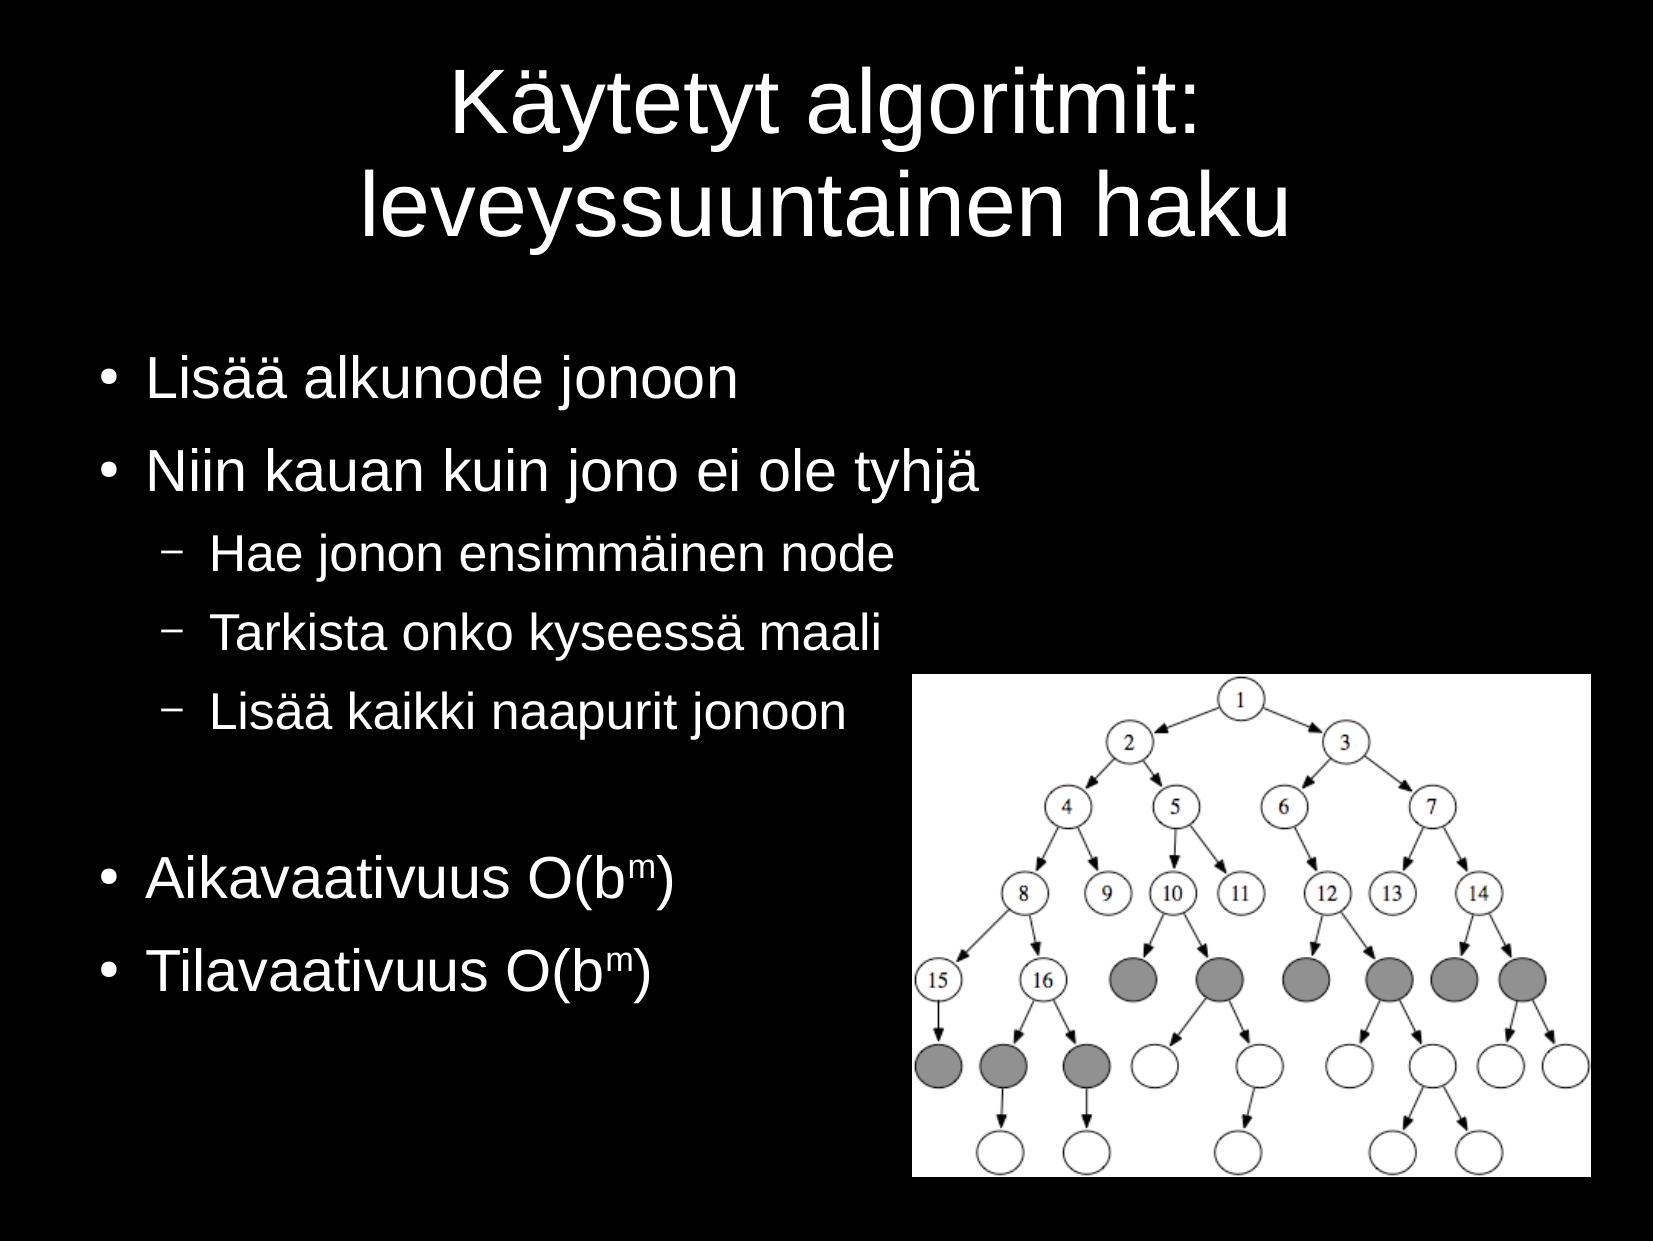

# Käytetyt algoritmit: leveyssuuntainen haku
Lisää alkunode jonoon
Niin kauan kuin jono ei ole tyhjä
Hae jonon ensimmäinen node
Tarkista onko kyseessä maali
Lisää kaikki naapurit jonoon
Aikavaativuus O(bm)
Tilavaativuus O(bm)